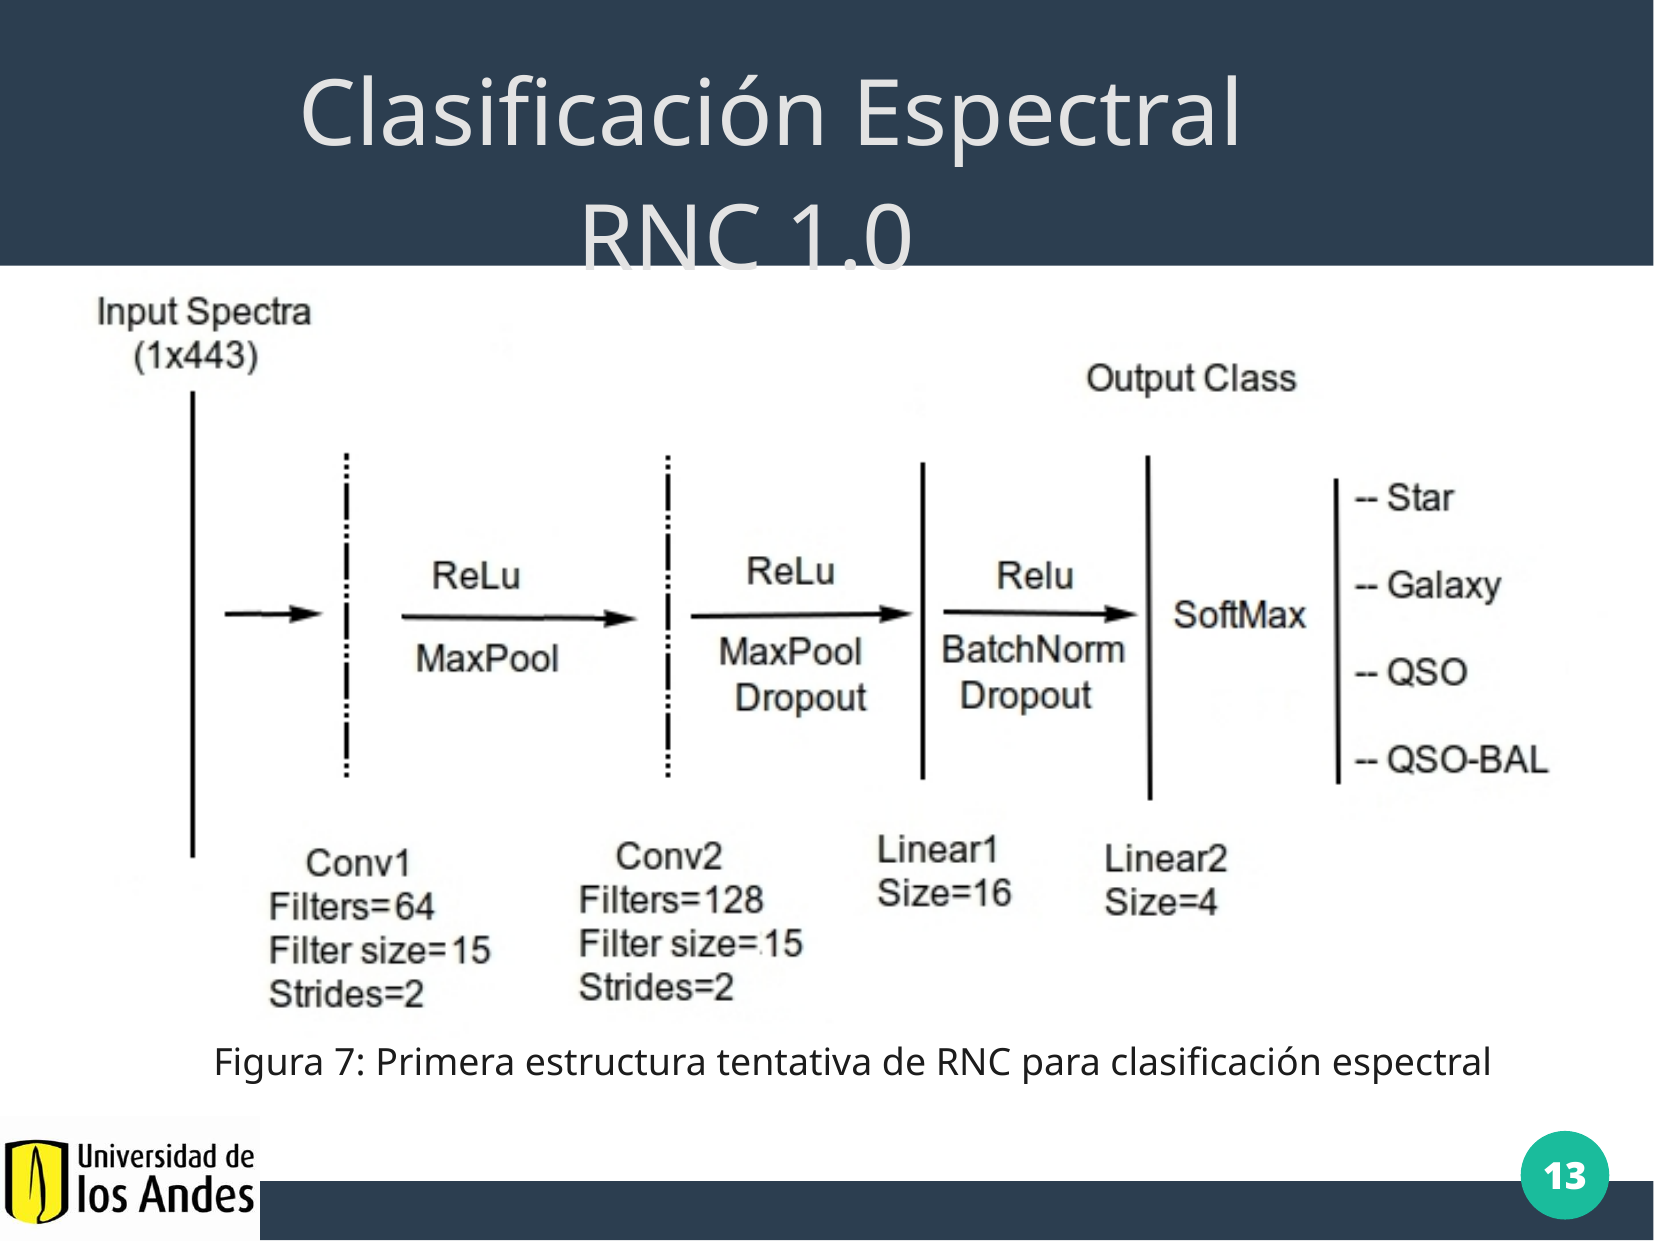

# Clasificación Espectral RNC 1.0
Figura 7: Primera estructura tentativa de RNC para clasificación espectral
13